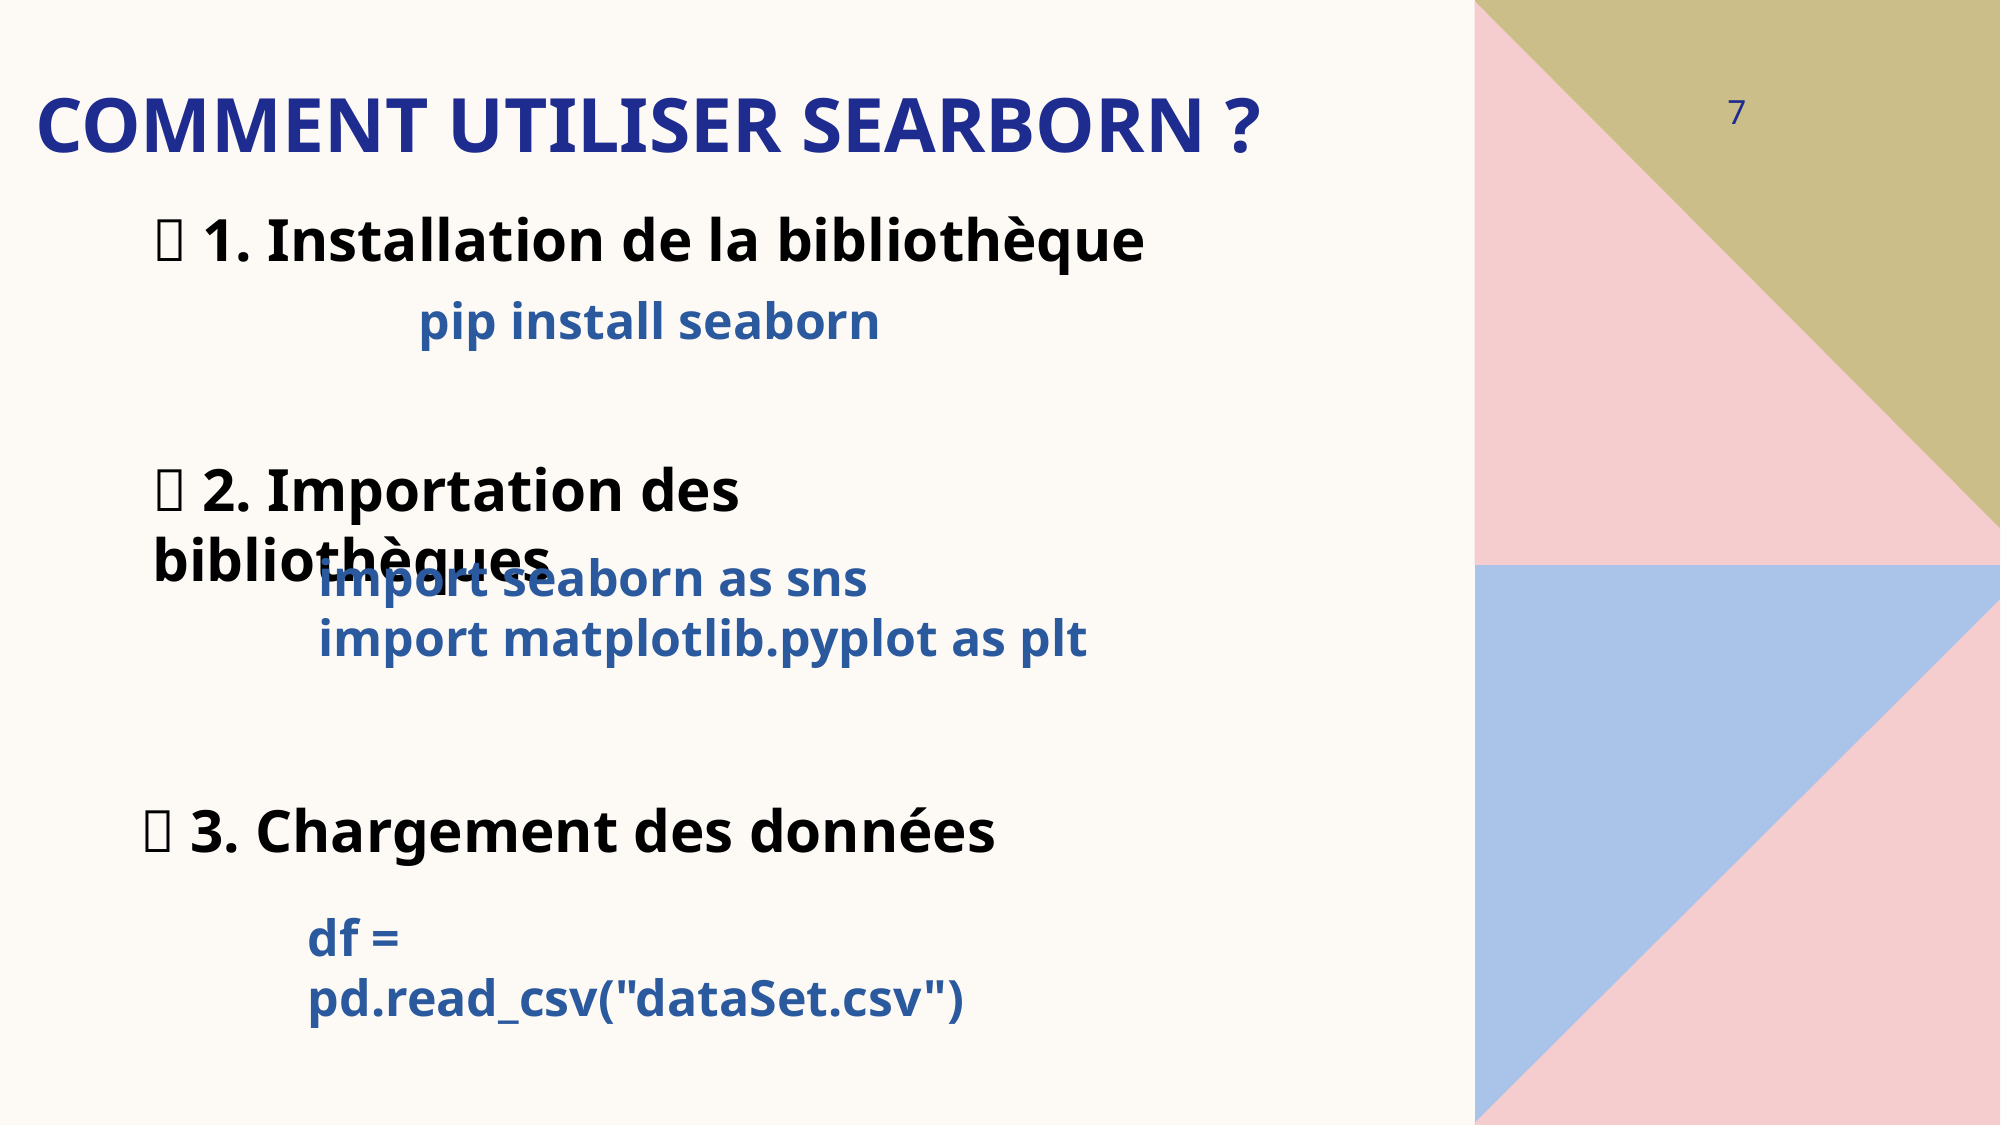

# Comment utiliser Searborn ?
🔹 1. Installation de la bibliothèque
pip install seaborn
🔹 2. Importation des bibliothèques
import seaborn as sns
import matplotlib.pyplot as plt
🔹 3. Chargement des données
df = pd.read_csv("dataSet.csv")